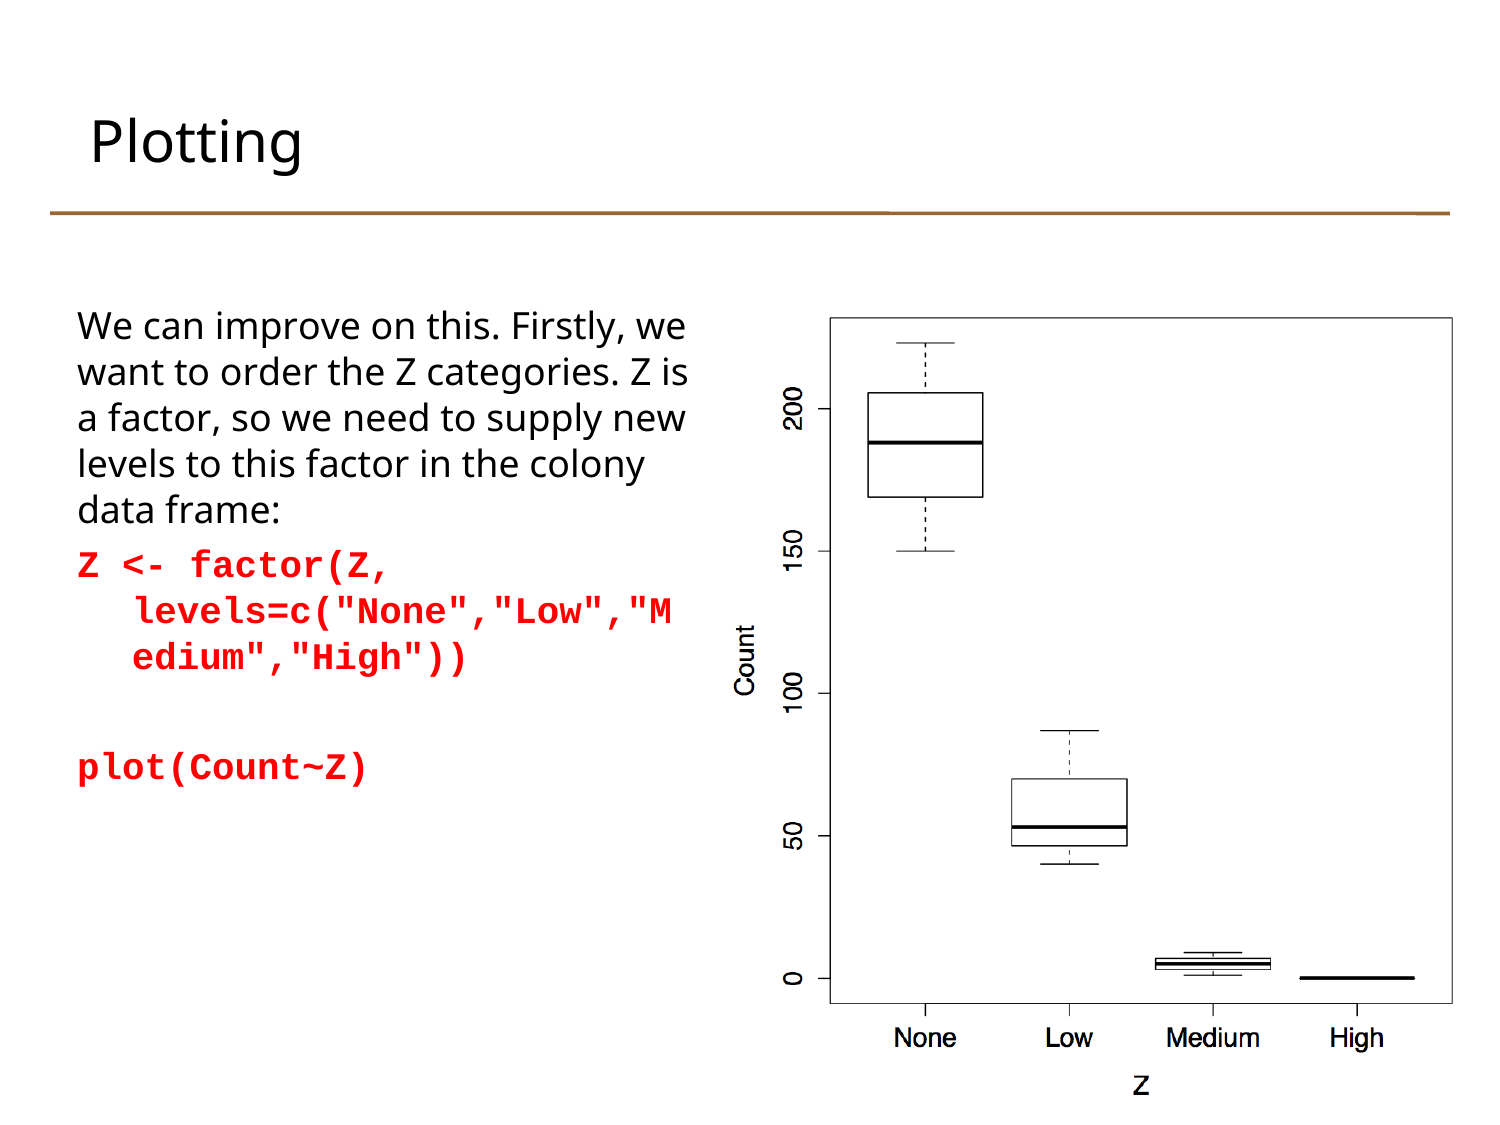

Plotting
We can improve on this. Firstly, we want to order the Z categories. Z is a factor, so we need to supply new levels to this factor in the colony data frame:
Z <- factor(Z, levels=c("None","Low","Medium","High"))
plot(Count~Z)